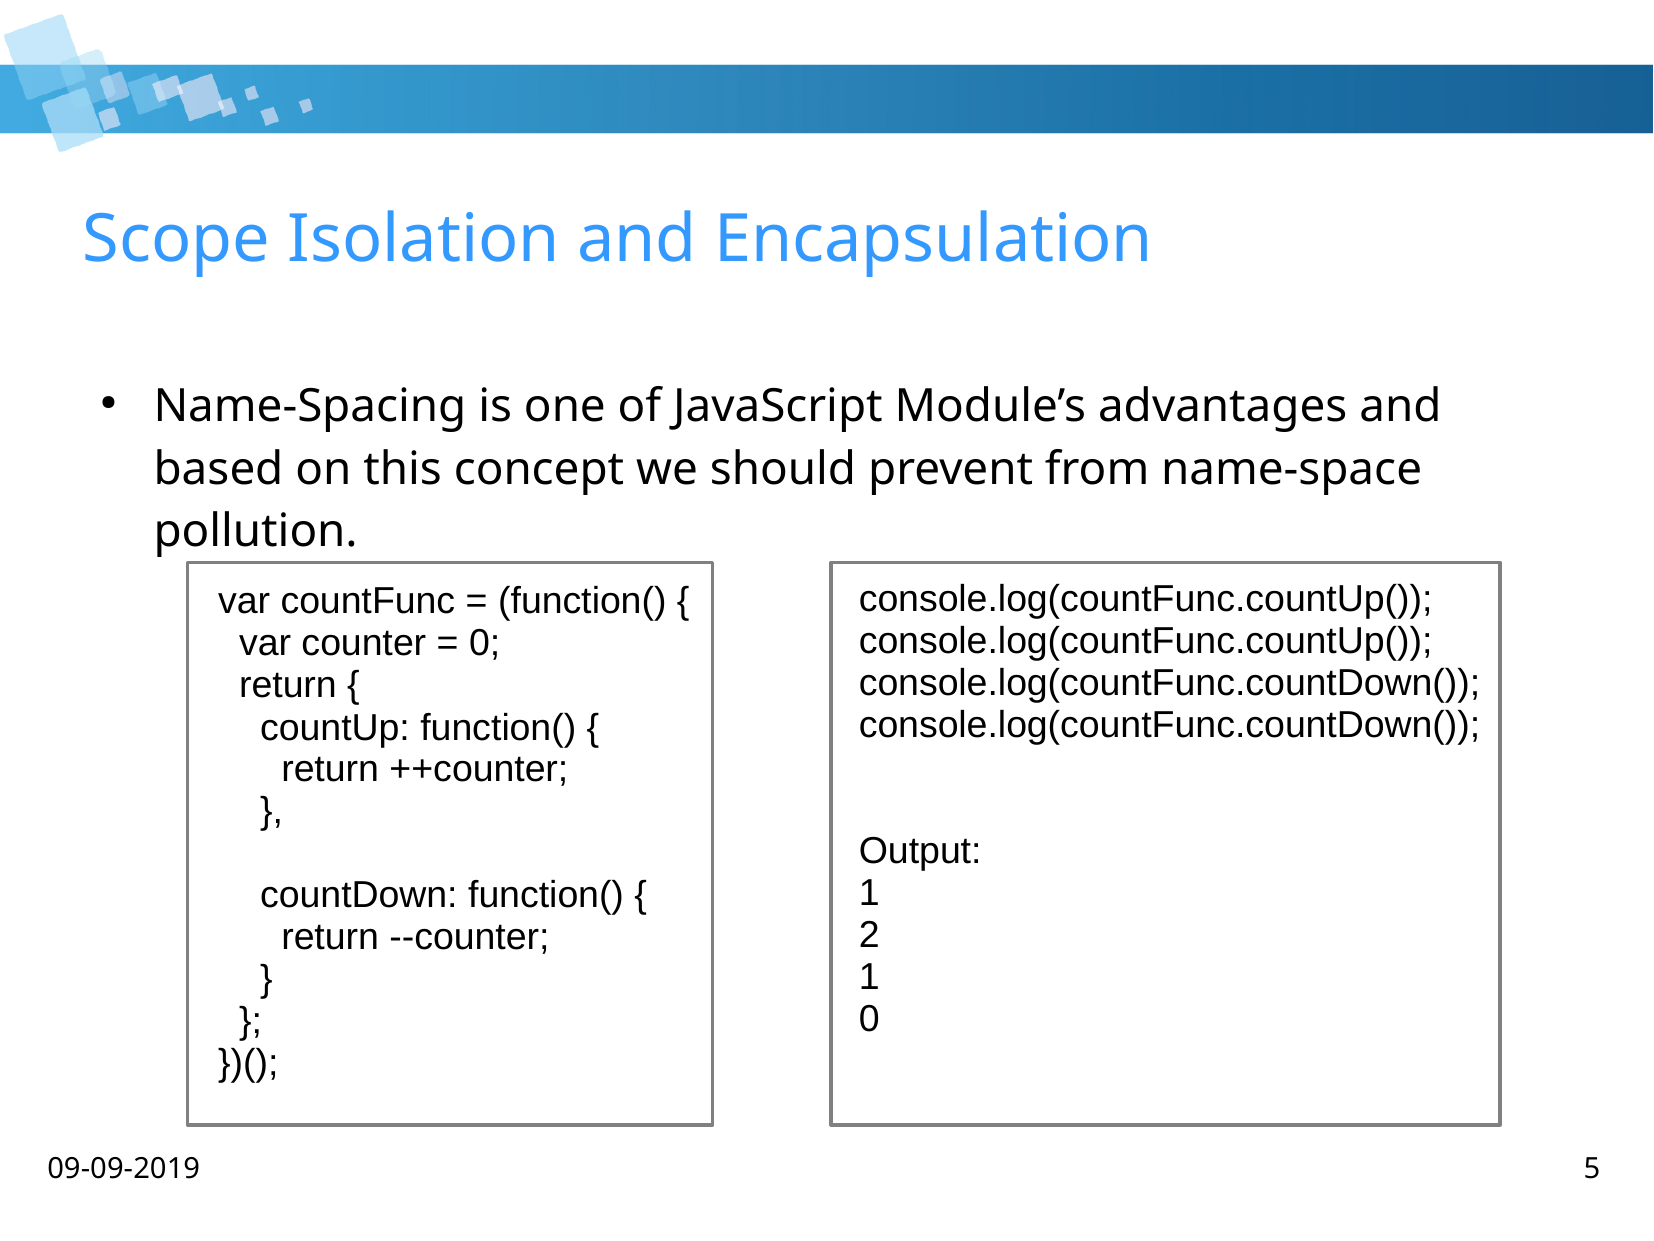

# Scope Isolation and Encapsulation
Name-Spacing is one of JavaScript Module’s advantages and based on this concept we should prevent from name-space pollution.
console.log(countFunc.countUp());
console.log(countFunc.countUp());
console.log(countFunc.countDown());
console.log(countFunc.countDown());
Output:
1
2
1
0
var countFunc = (function() {
 var counter = 0;
 return {
 countUp: function() {
 return ++counter;
 },
 countDown: function() {
 return --counter;
 }
 };
})();
09-09-2019
5